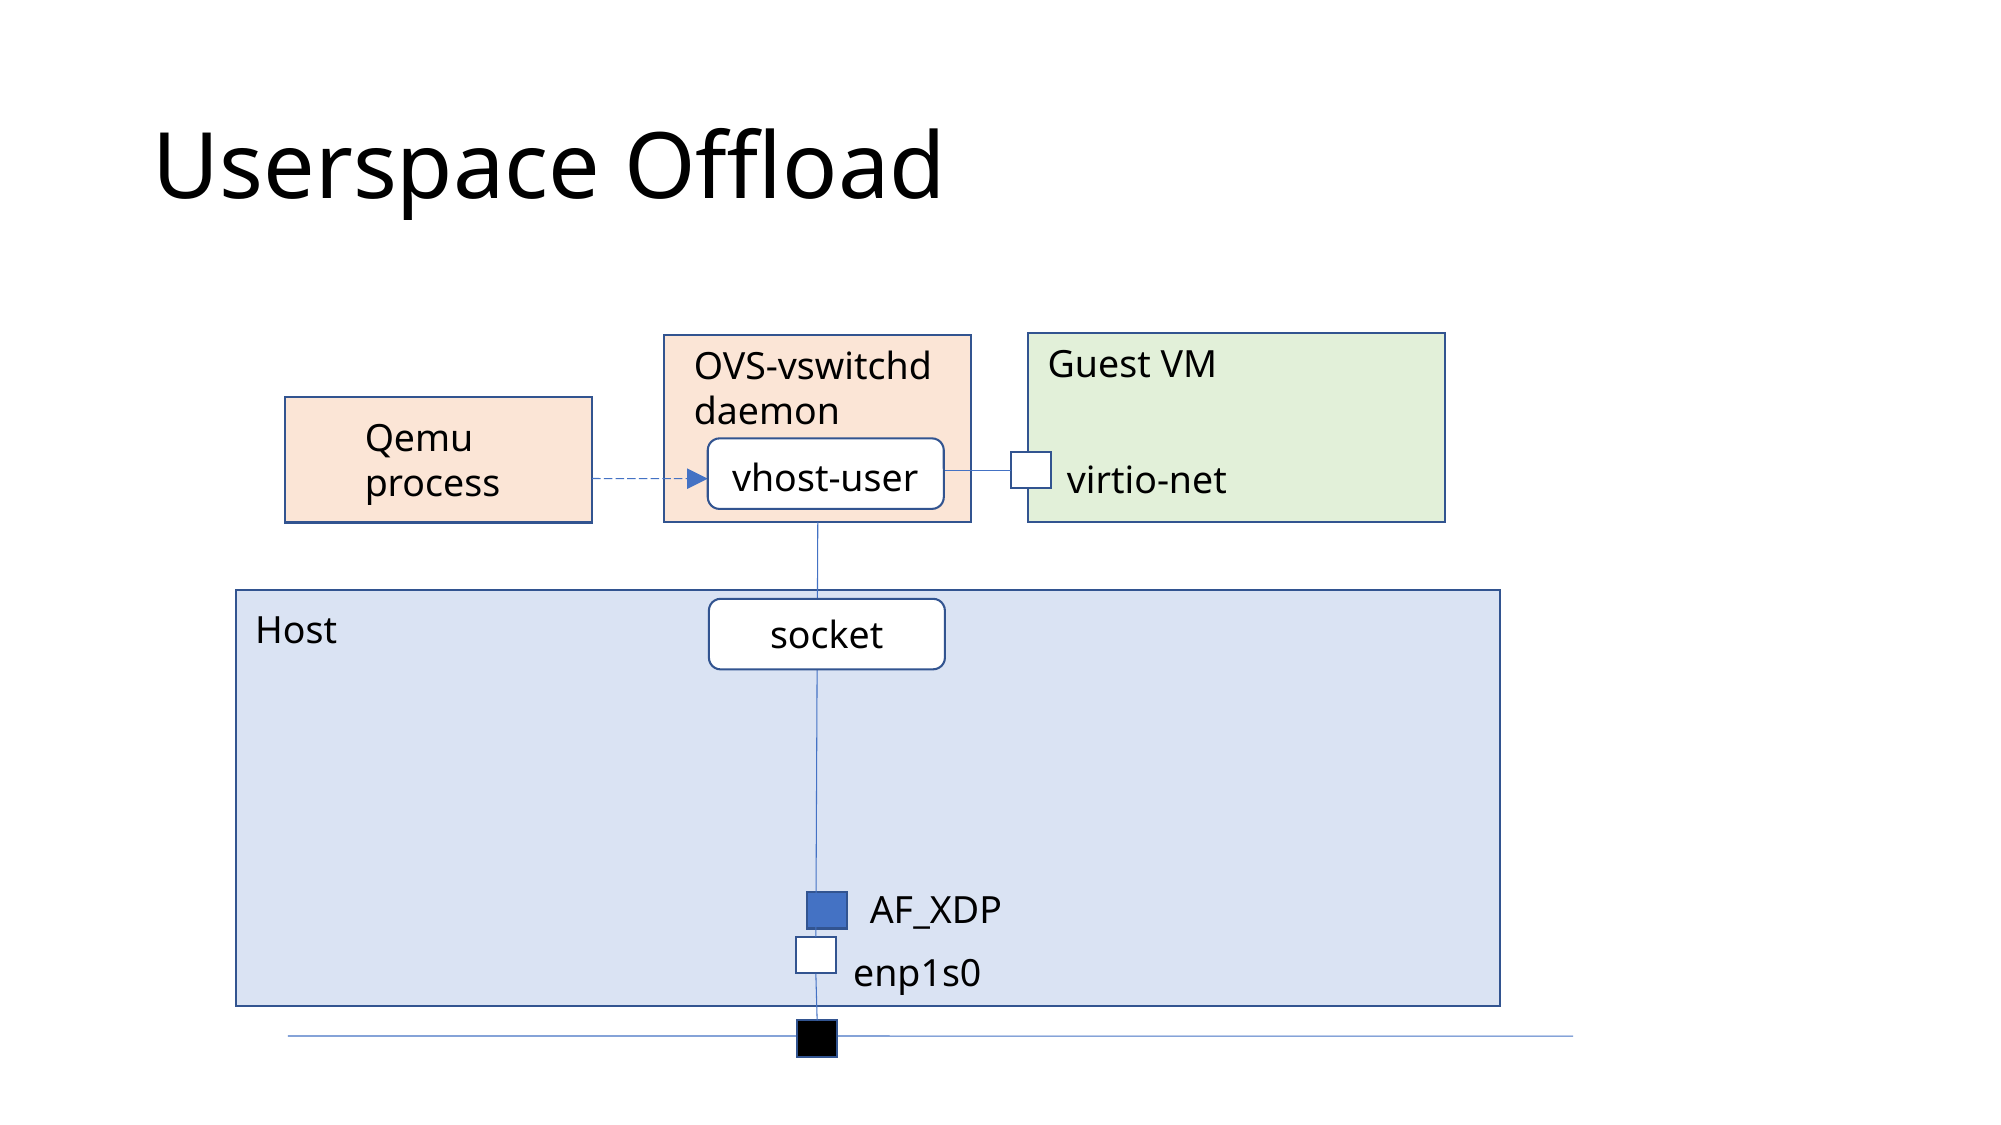

# Userspace Offload
Guest VM
OVS-vswitchd
daemon
Qemu process
vhost-user
virtio-net
Host
socket
AF_XDP
enp1s0